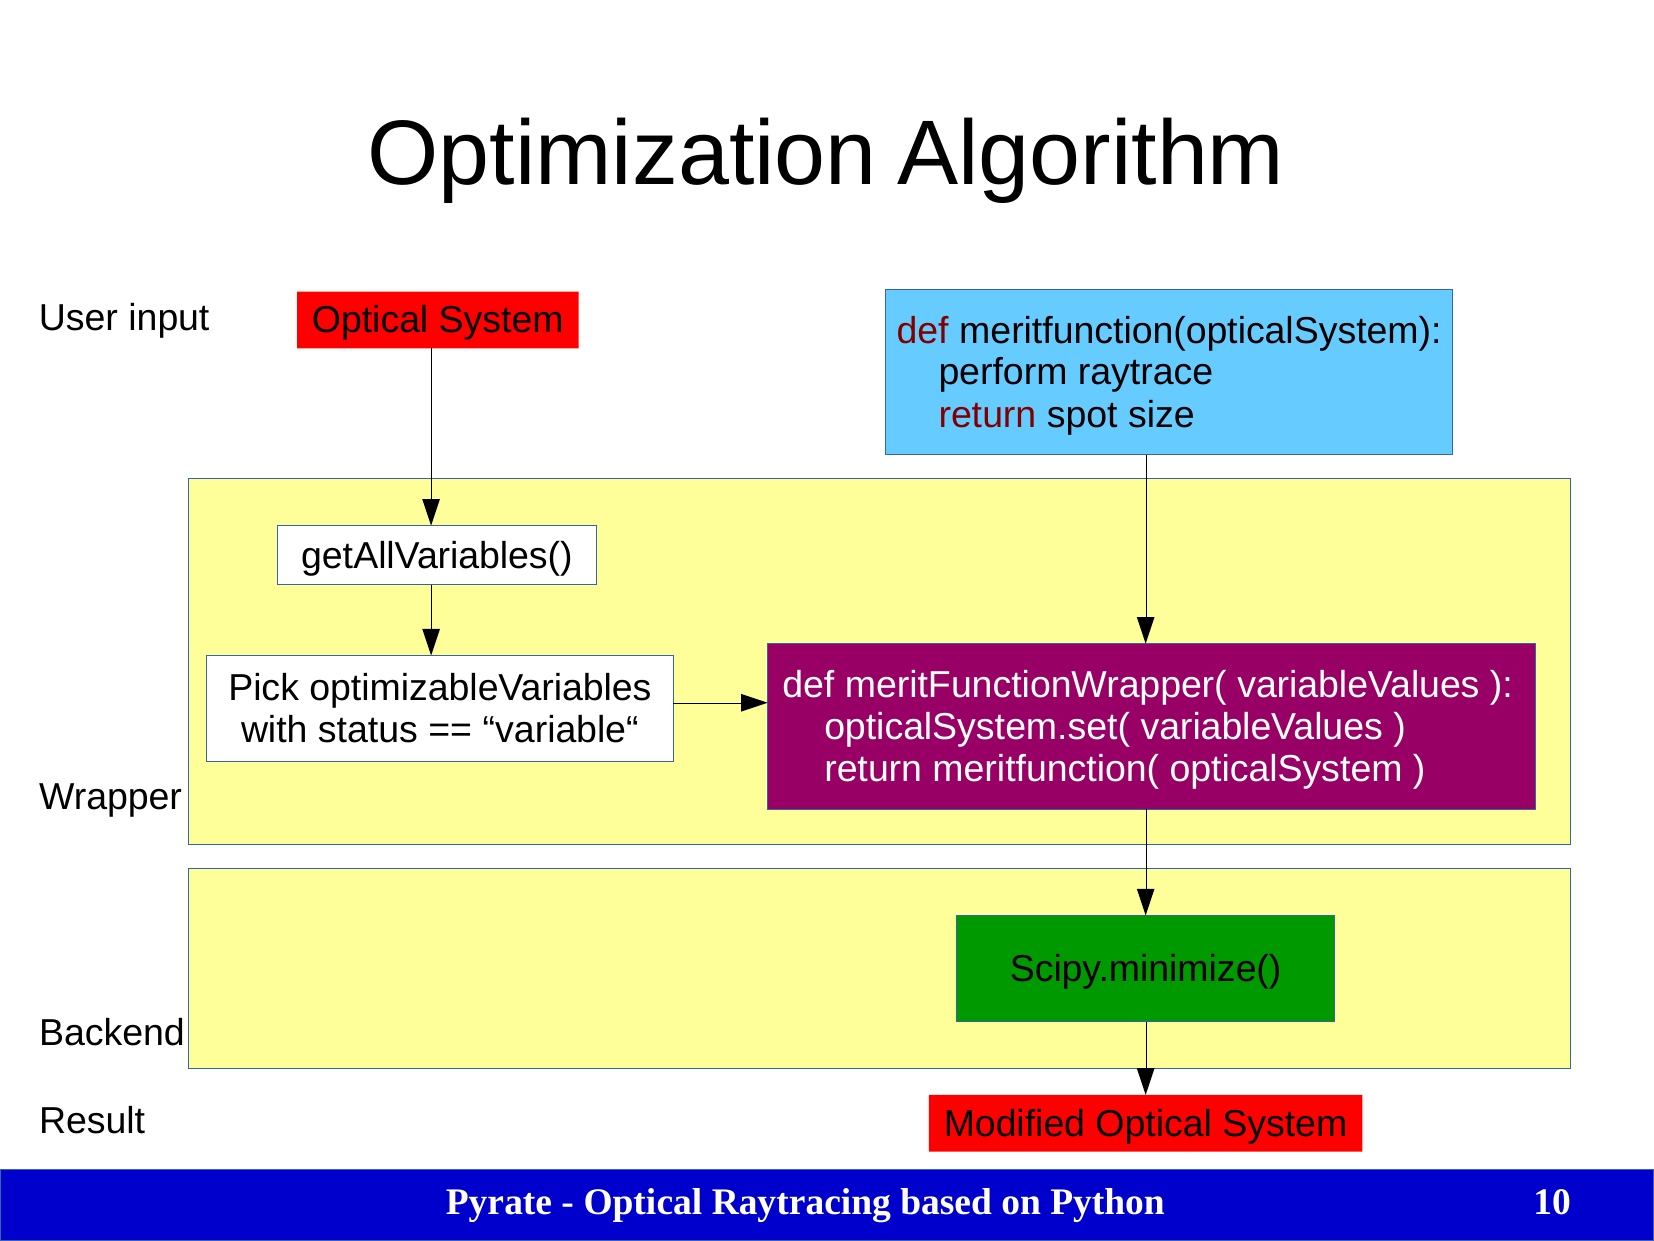

# Optimization Algorithm
User input
def meritfunction(opticalSystem):
 perform raytrace
 return spot size
Optical System
getAllVariables()
def meritFunctionWrapper( variableValues ):
 opticalSystem.set( variableValues )
 return meritfunction( opticalSystem )
Pick optimizableVariables
with status == “variable“
Wrapper
Scipy.minimize()
Backend
Result
Modified Optical System
Pyrate - Optical Raytracing based on Python
10